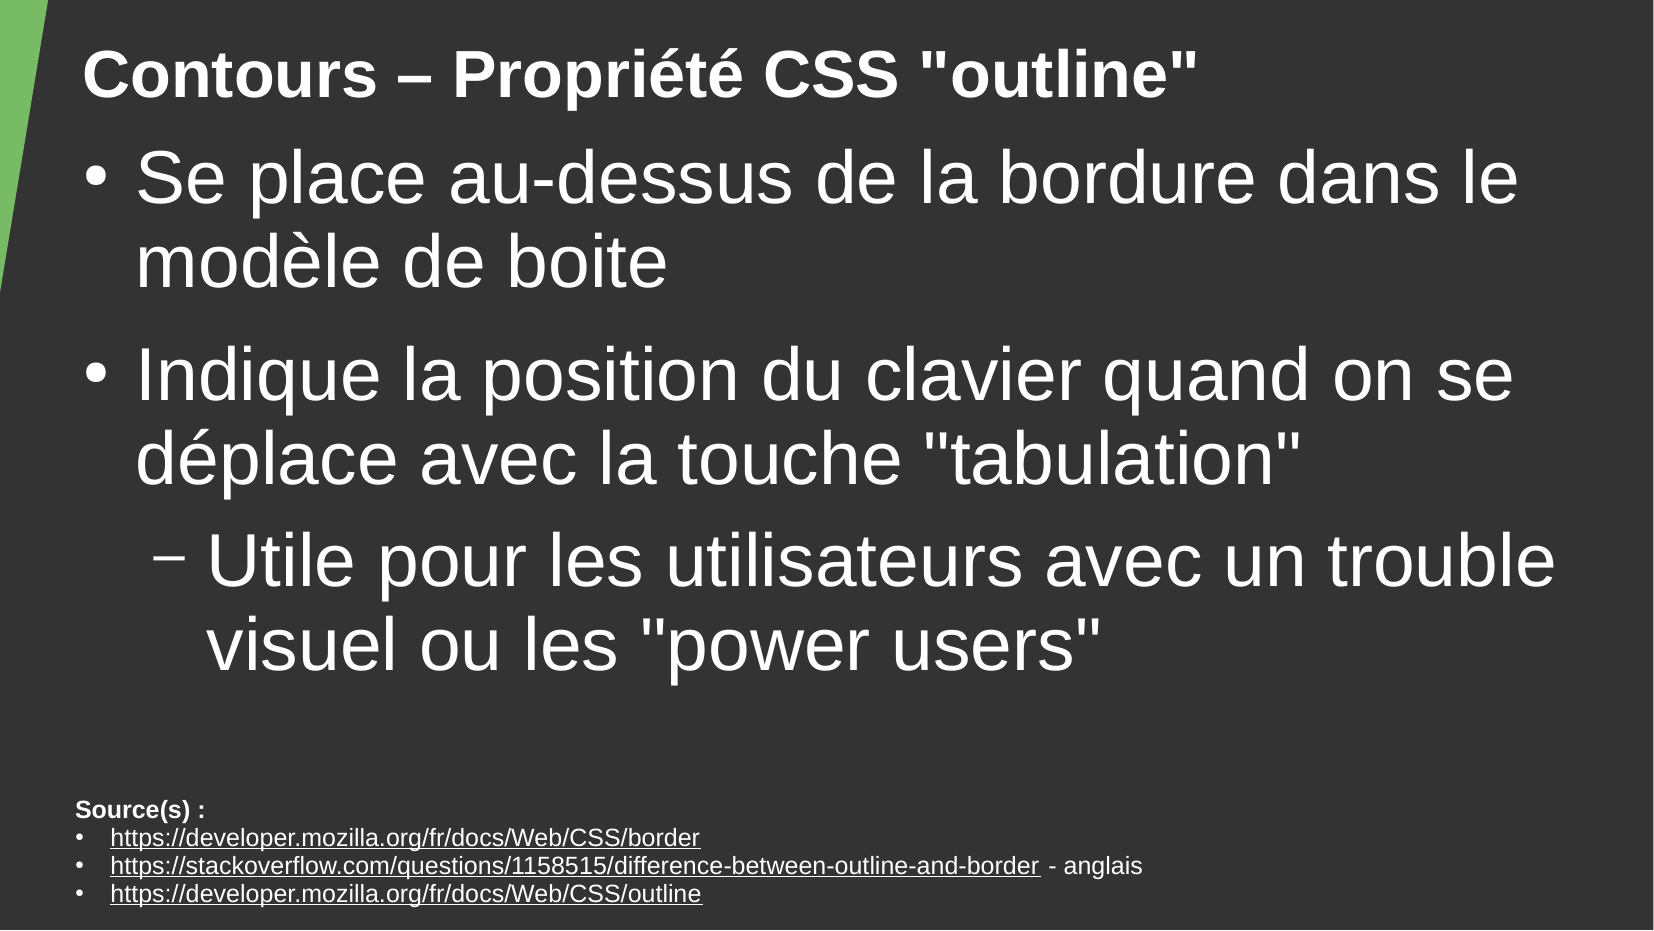

# Contours – Propriété CSS "outline"
Se place au-dessus de la bordure dans le modèle de boite
Indique la position du clavier quand on se déplace avec la touche "tabulation"
Utile pour les utilisateurs avec un trouble visuel ou les "power users"
Source(s) :
https://developer.mozilla.org/fr/docs/Web/CSS/border
https://stackoverflow.com/questions/1158515/difference-between-outline-and-border - anglais
https://developer.mozilla.org/fr/docs/Web/CSS/outline